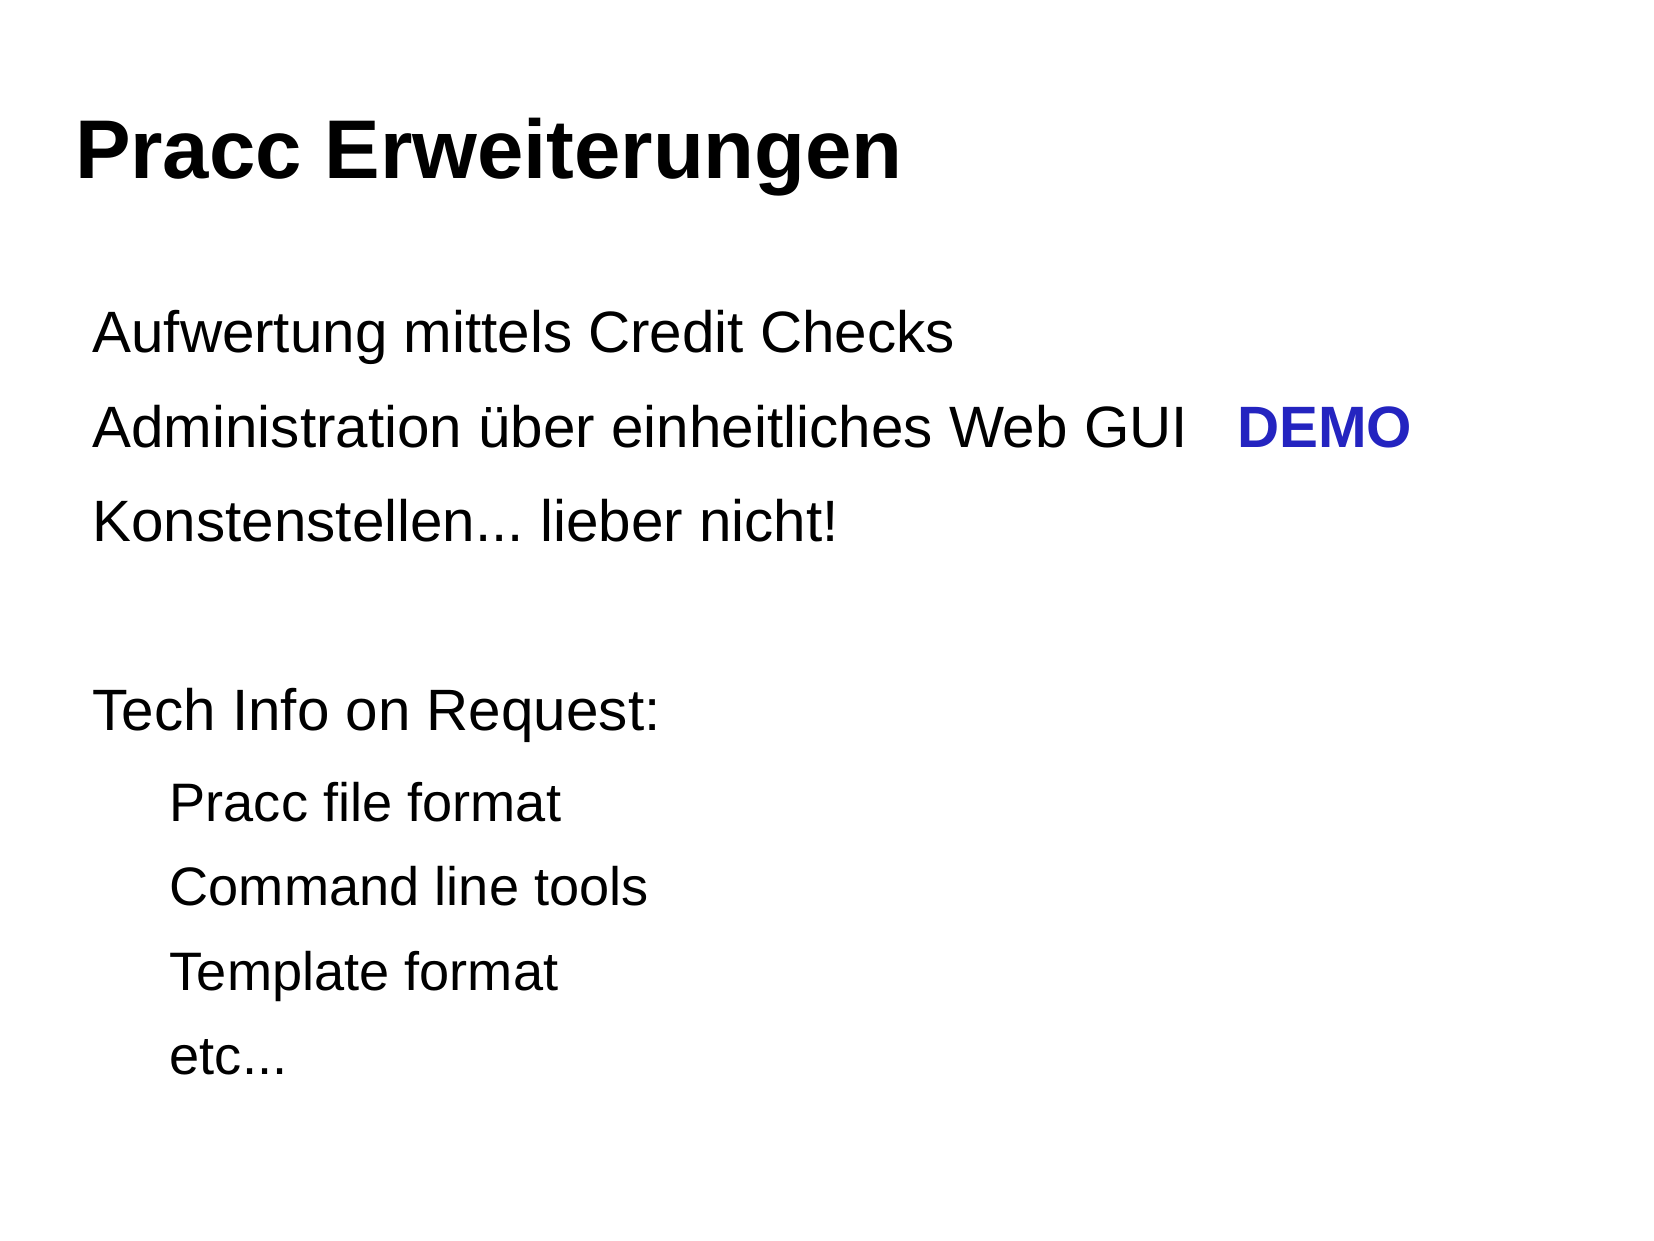

# Pracc Erweiterungen
Aufwertung mittels Credit Checks
Administration über einheitliches Web GUI DEMO
Konstenstellen... lieber nicht!
Tech Info on Request:
Pracc file format
Command line tools
Template format
etc...